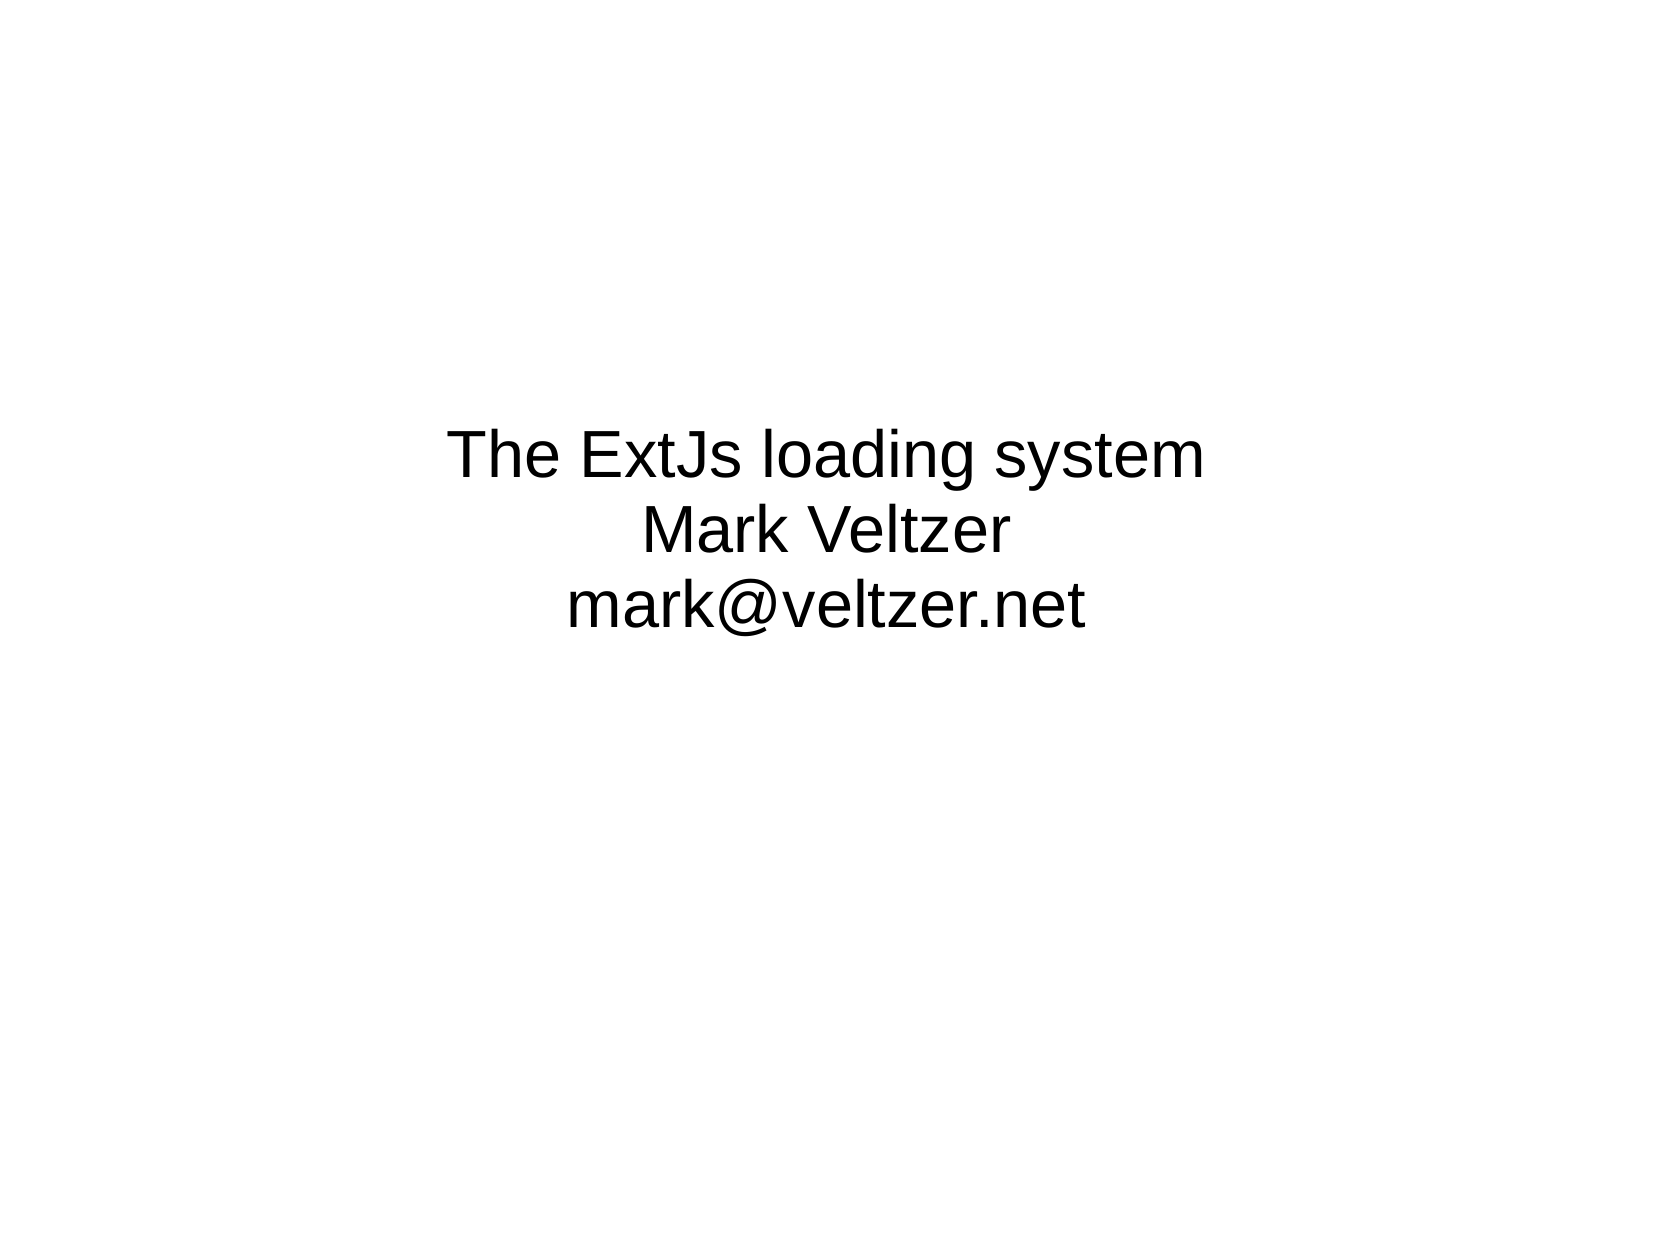

# The ExtJs loading system
Mark Veltzer
mark@veltzer.net